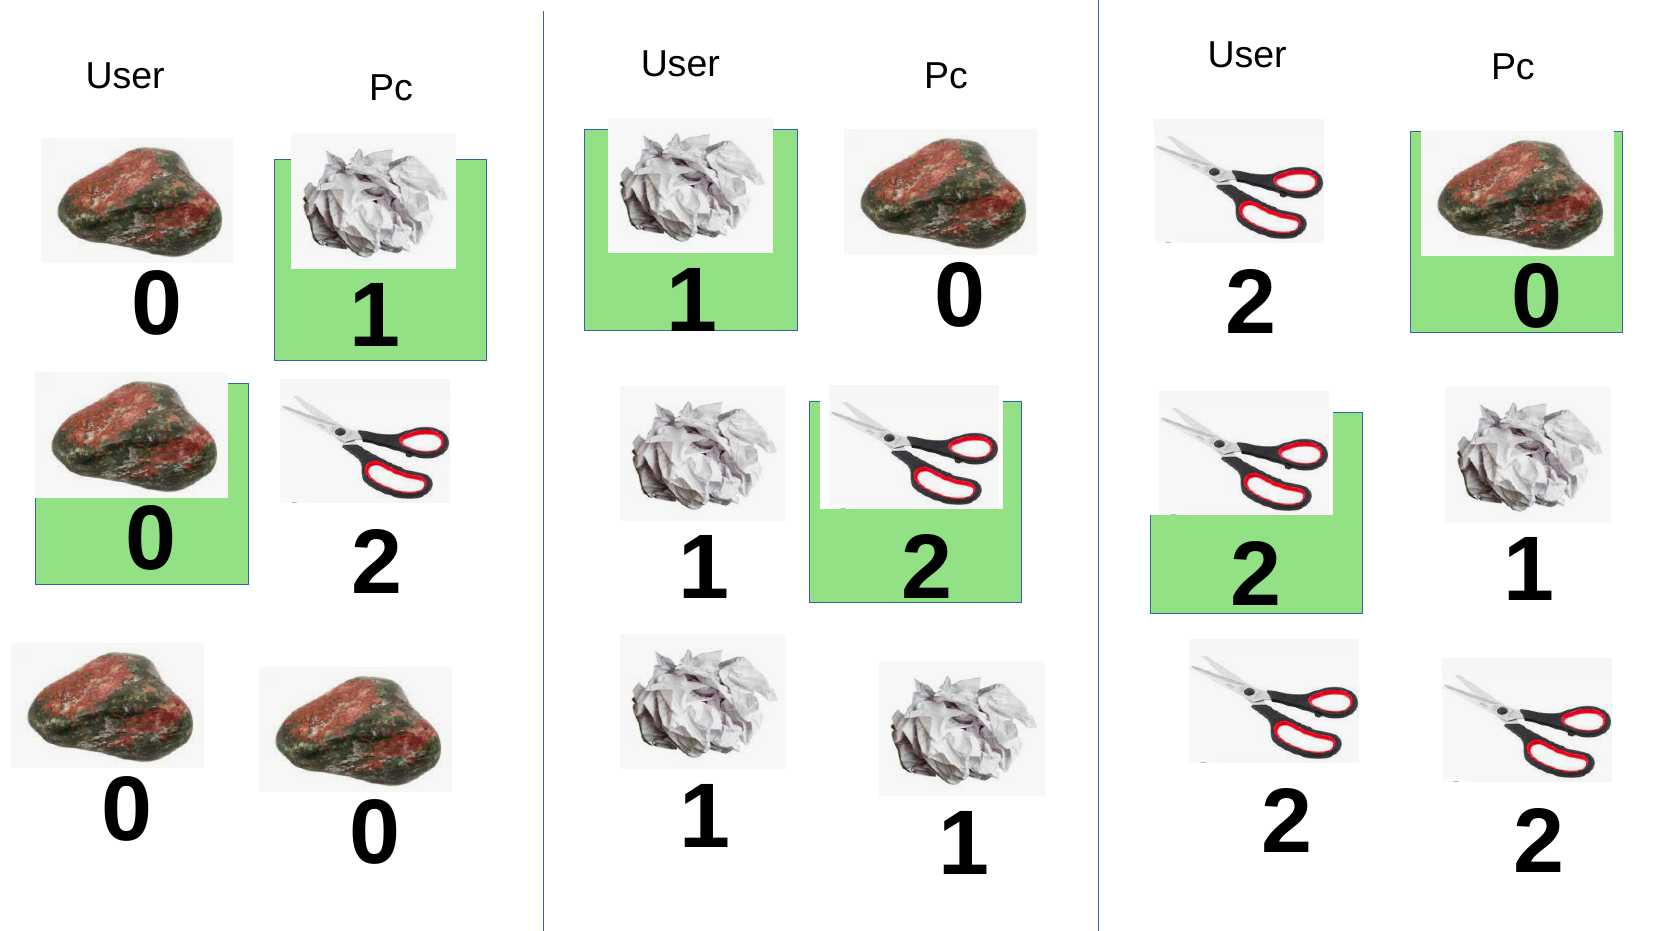

User
User
Pc
User
Pc
Pc
1
2
0
0
1
0
0
2
2
1
1
2
1
2
0
2
1
0